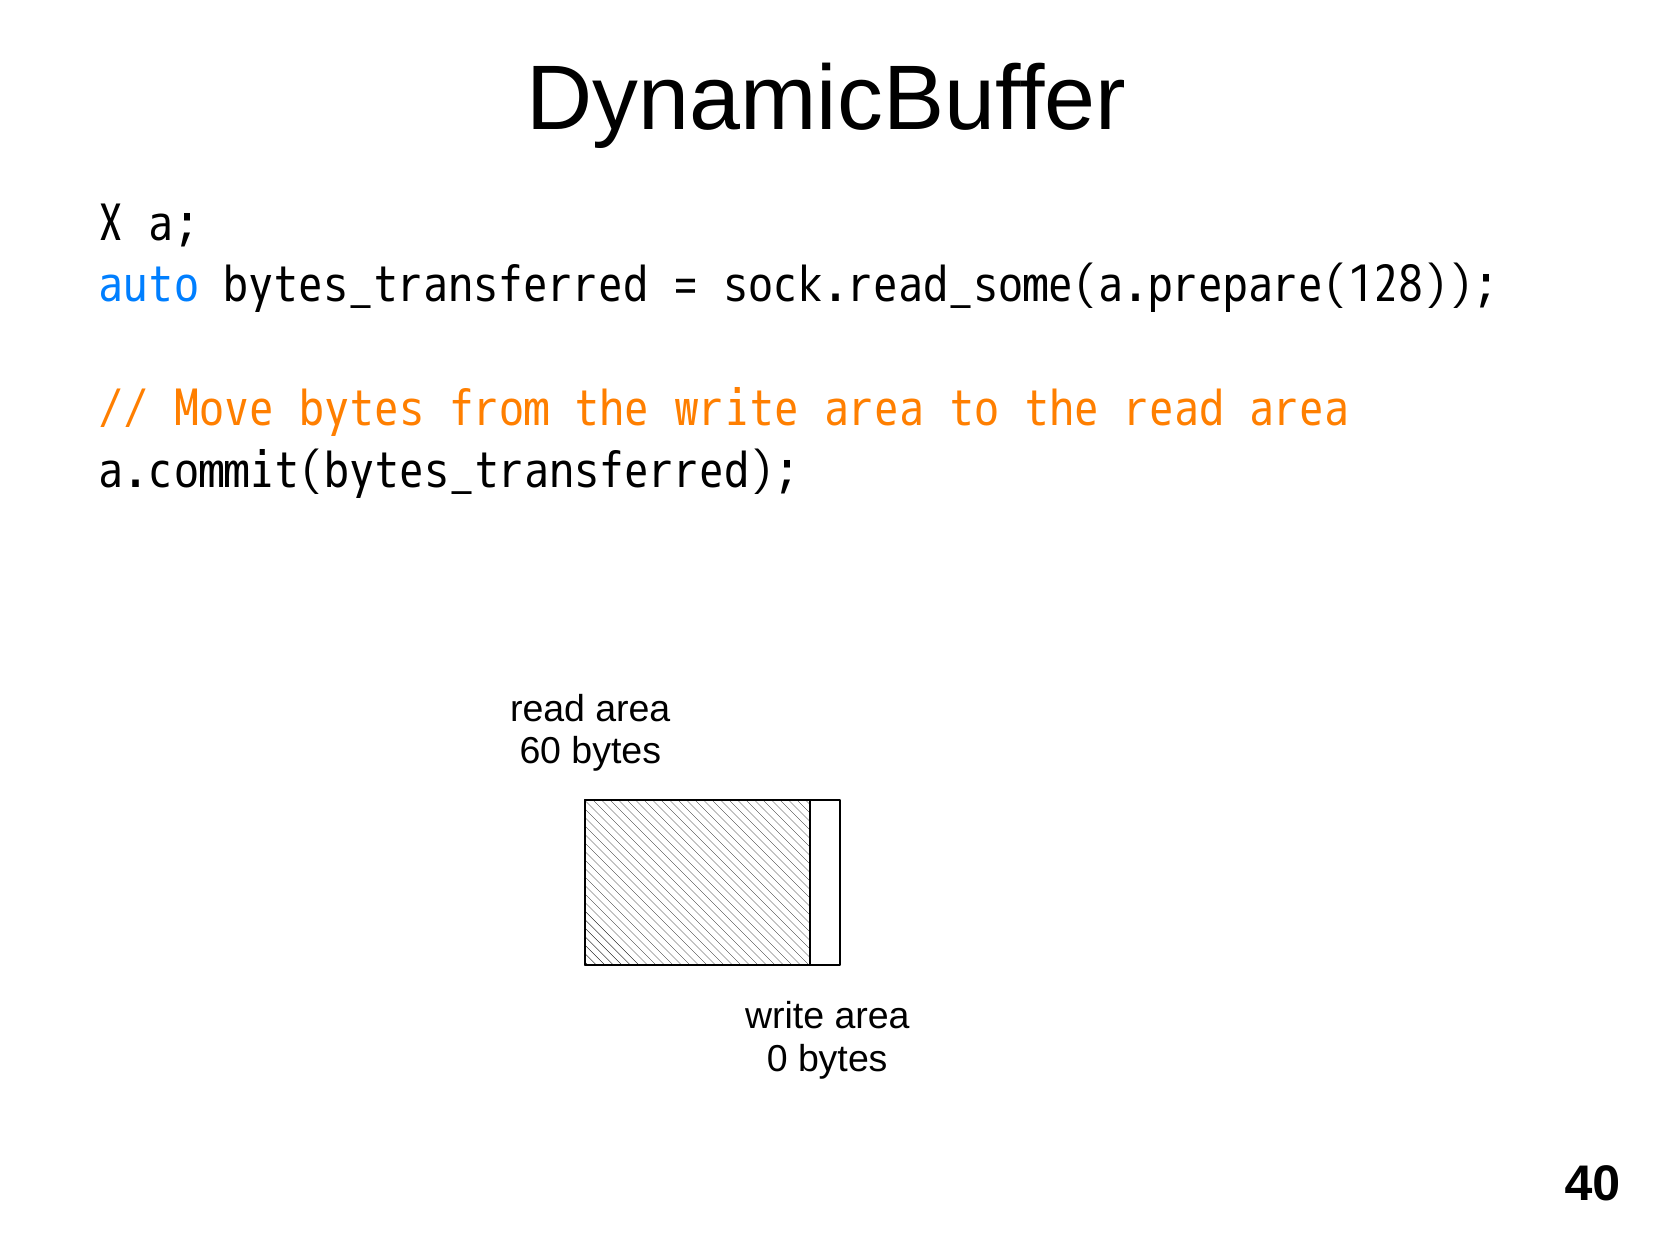

# DynamicBuffer
X a;
auto bytes_transferred = sock.read_some(a.prepare(128));
// Move bytes from the write area to the read area
a.commit(bytes_transferred);
read area
60 bytes
write area
0 bytes
40